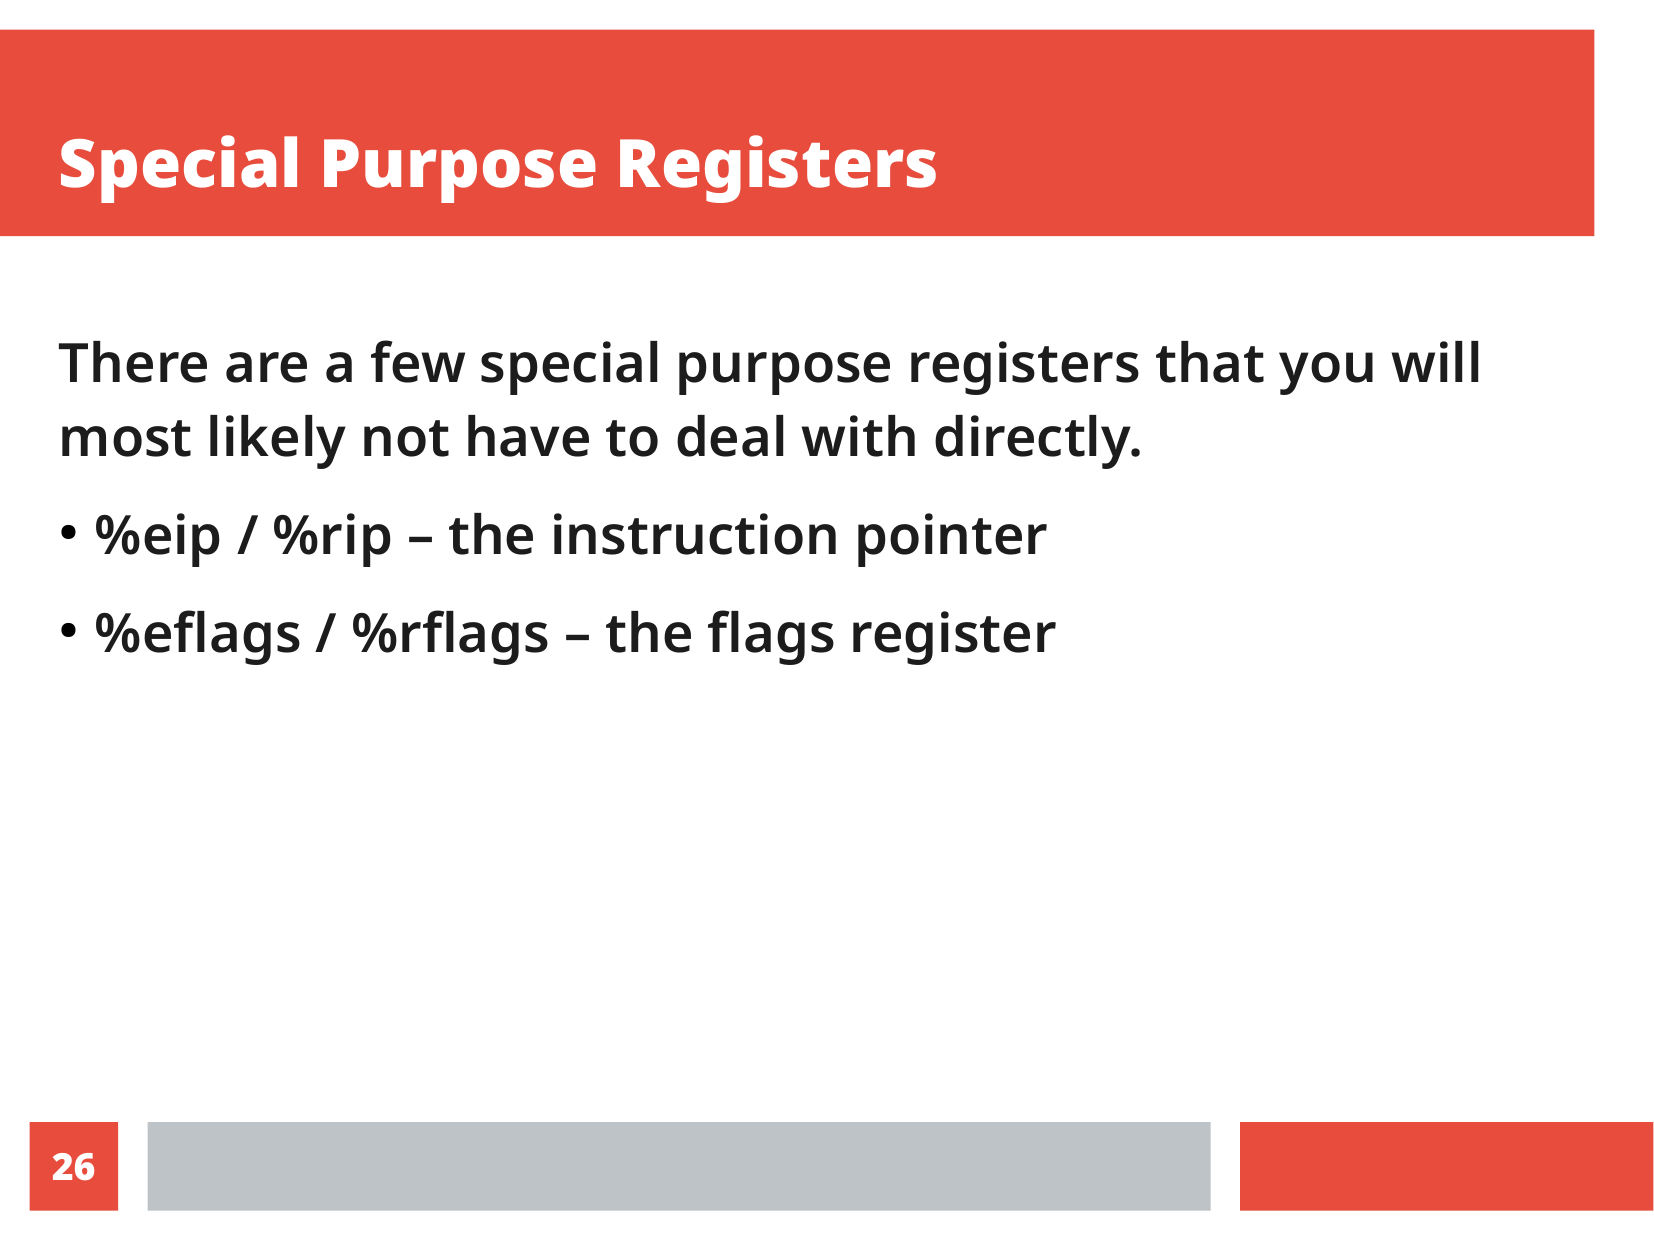

# Special Purpose Registers
There are a few special purpose registers that you will most likely not have to deal with directly.
%eip / %rip – the instruction pointer
%eflags / %rflags – the flags register
26